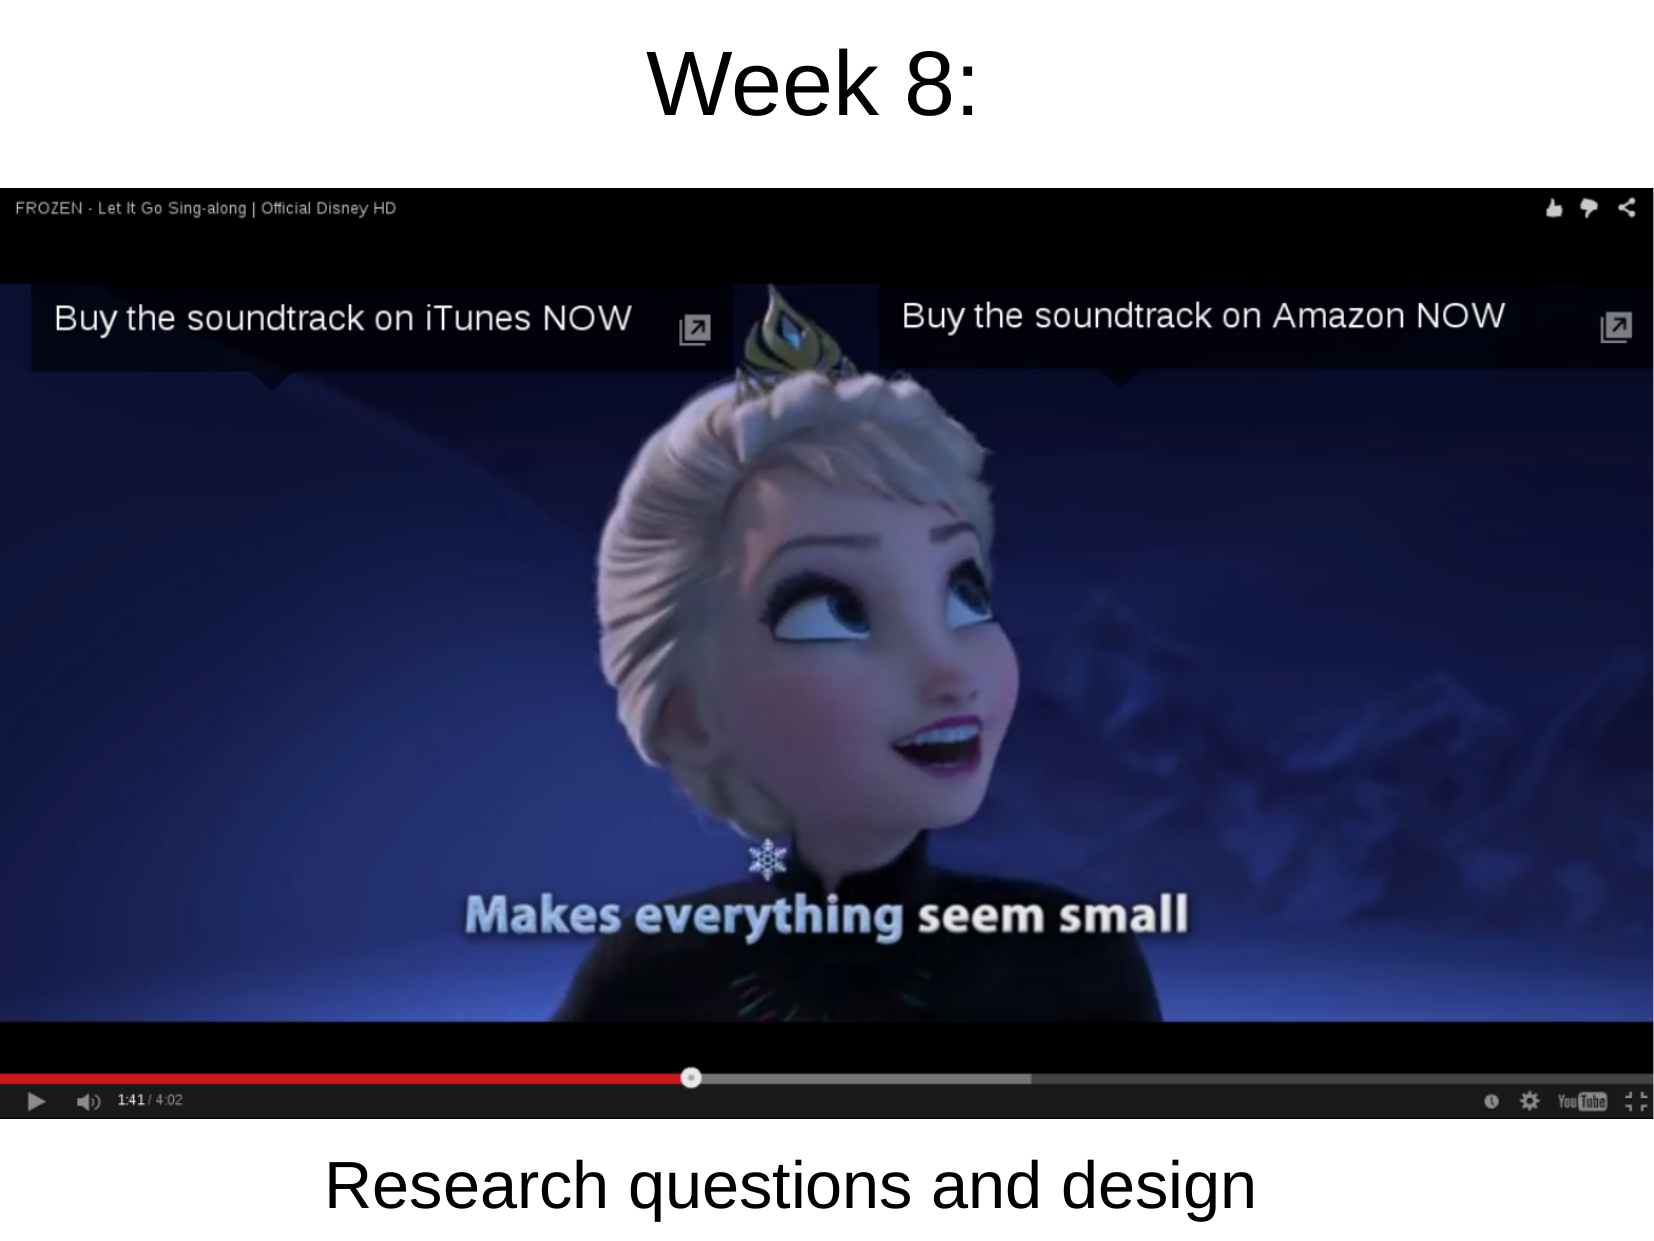

# Week 8:
Research questions and design